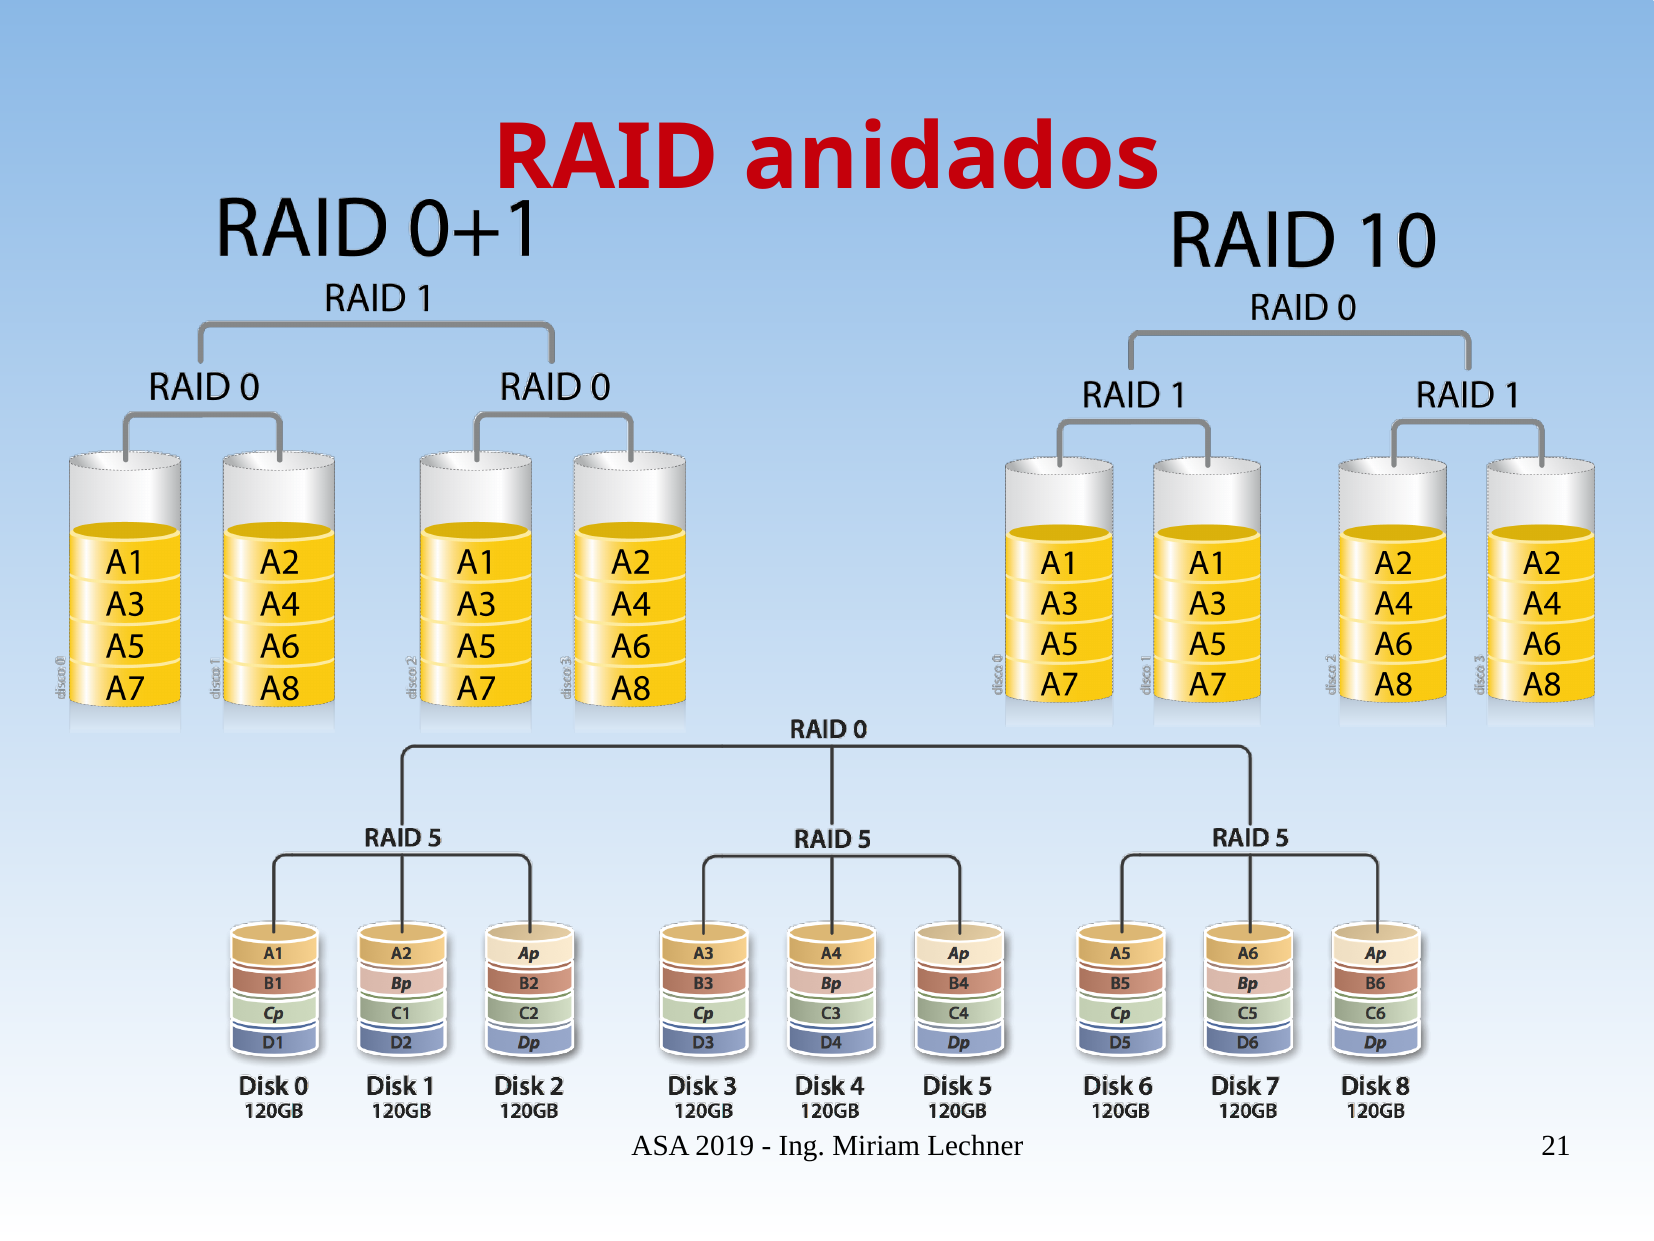

# RAID anidados
ASA 2019 - Ing. Miriam Lechner
21